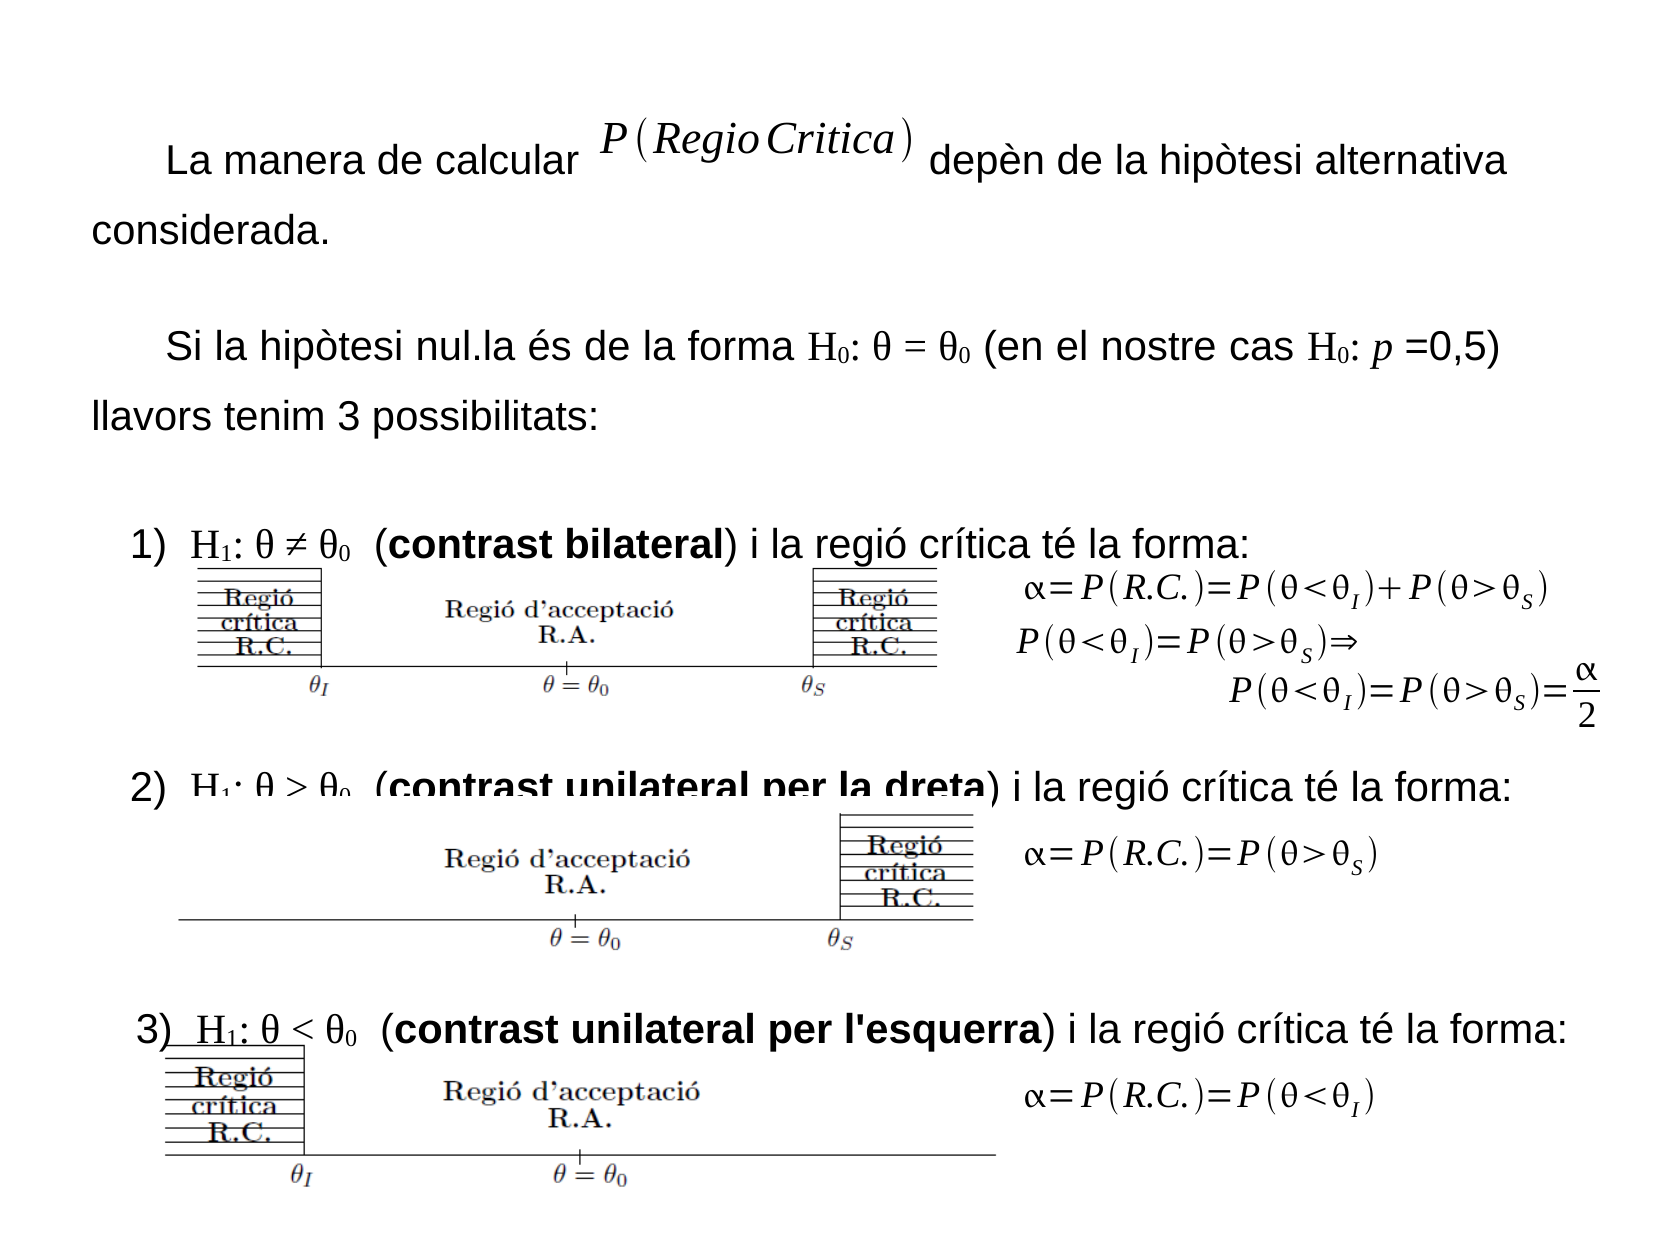

La manera de calcular depèn de la hipòtesi alternativa considerada.
	Si la hipòtesi nul.la és de la forma H0: θ = θ0 (en el nostre cas H0: p =0,5)	llavors tenim 3 possibilitats:
	1) H1: θ ≠ θ0 (contrast bilateral) i la regió crítica té la forma:
	2) H1: θ > θ0 (contrast unilateral per la dreta) i la regió crítica té la forma:
	3) H1: θ < θ0 (contrast unilateral per l'esquerra) i la regió crítica té la forma: